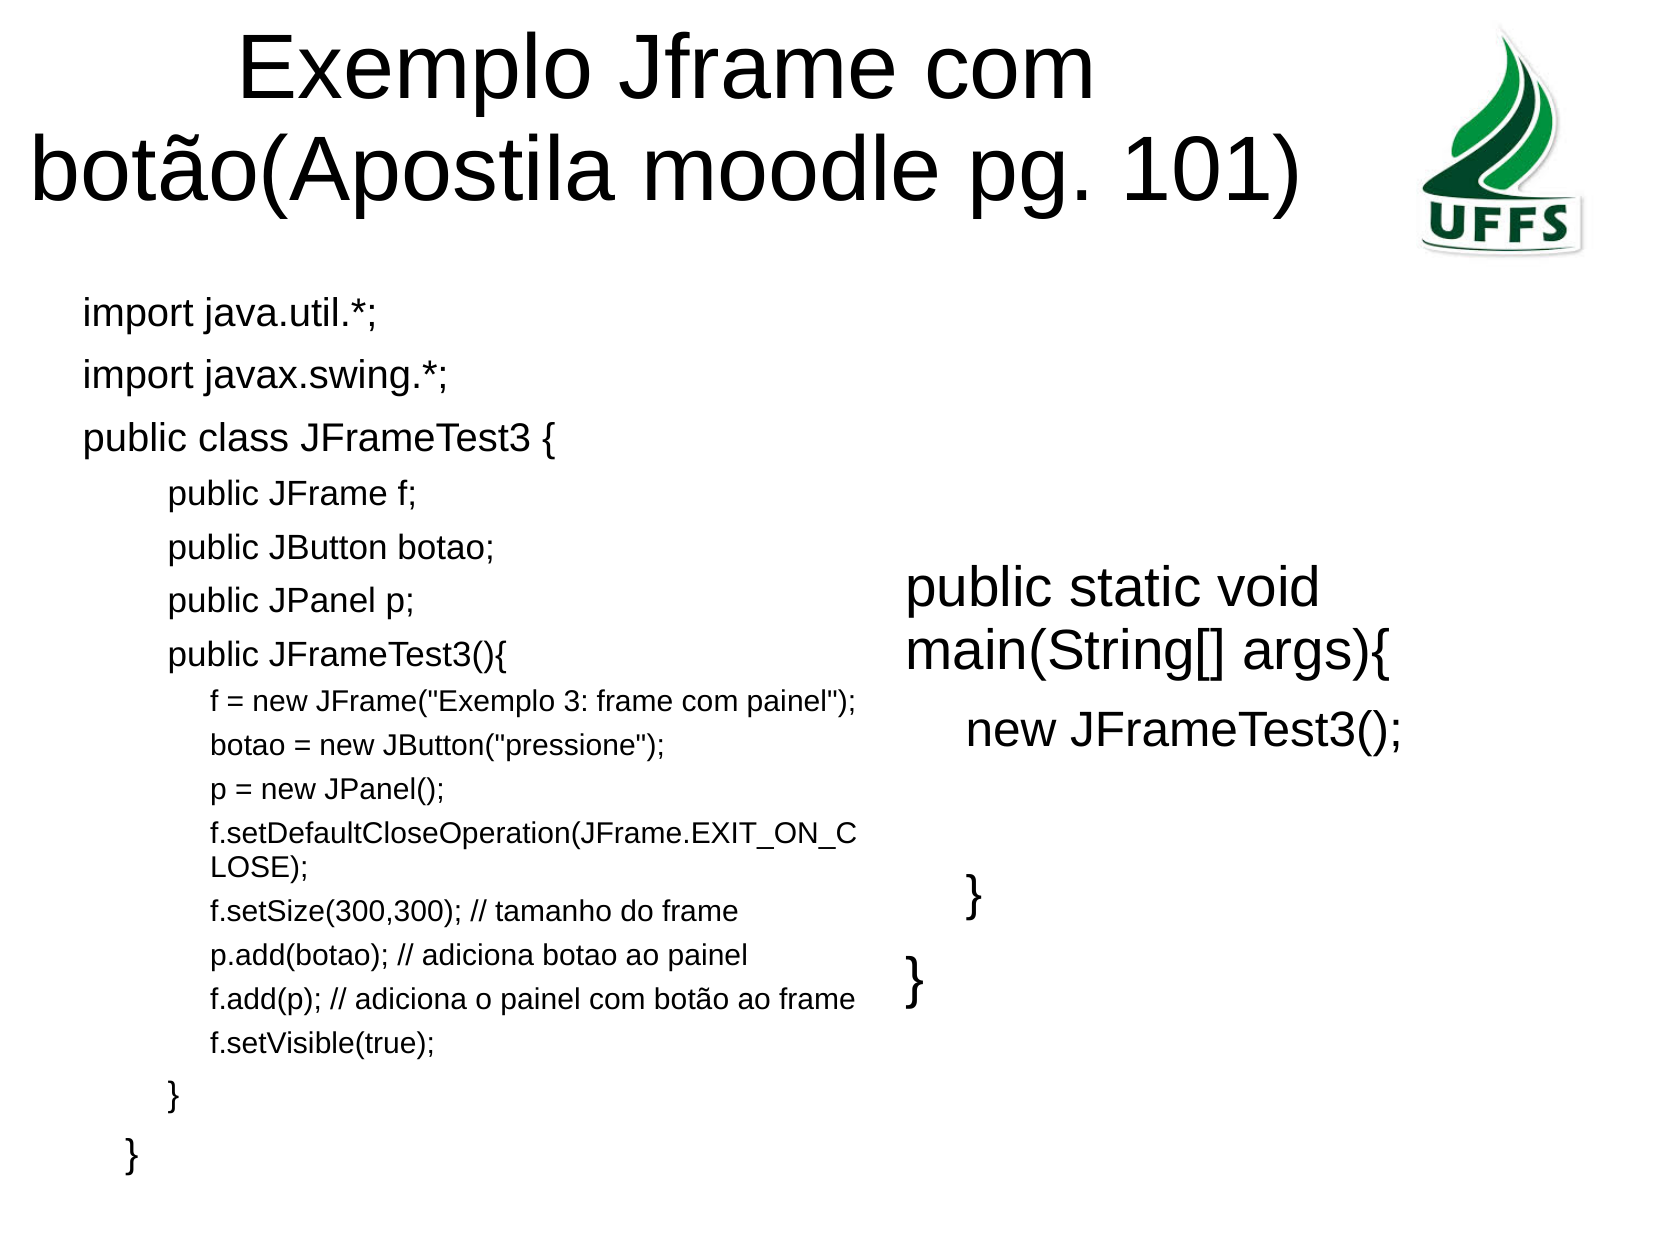

# Exemplo Jframe com botão(Apostila moodle pg. 101)
import java.util.*;
import javax.swing.*;
public class JFrameTest3 {
public JFrame f;
public JButton botao;
public JPanel p;
public JFrameTest3(){
f = new JFrame("Exemplo 3: frame com painel");
botao = new JButton("pressione");
p = new JPanel();
f.setDefaultCloseOperation(JFrame.EXIT_ON_CLOSE);
f.setSize(300,300); // tamanho do frame
p.add(botao); // adiciona botao ao painel
f.add(p); // adiciona o painel com botão ao frame
f.setVisible(true);
}
}
public static void main(String[] args){
new JFrameTest3();
}
}